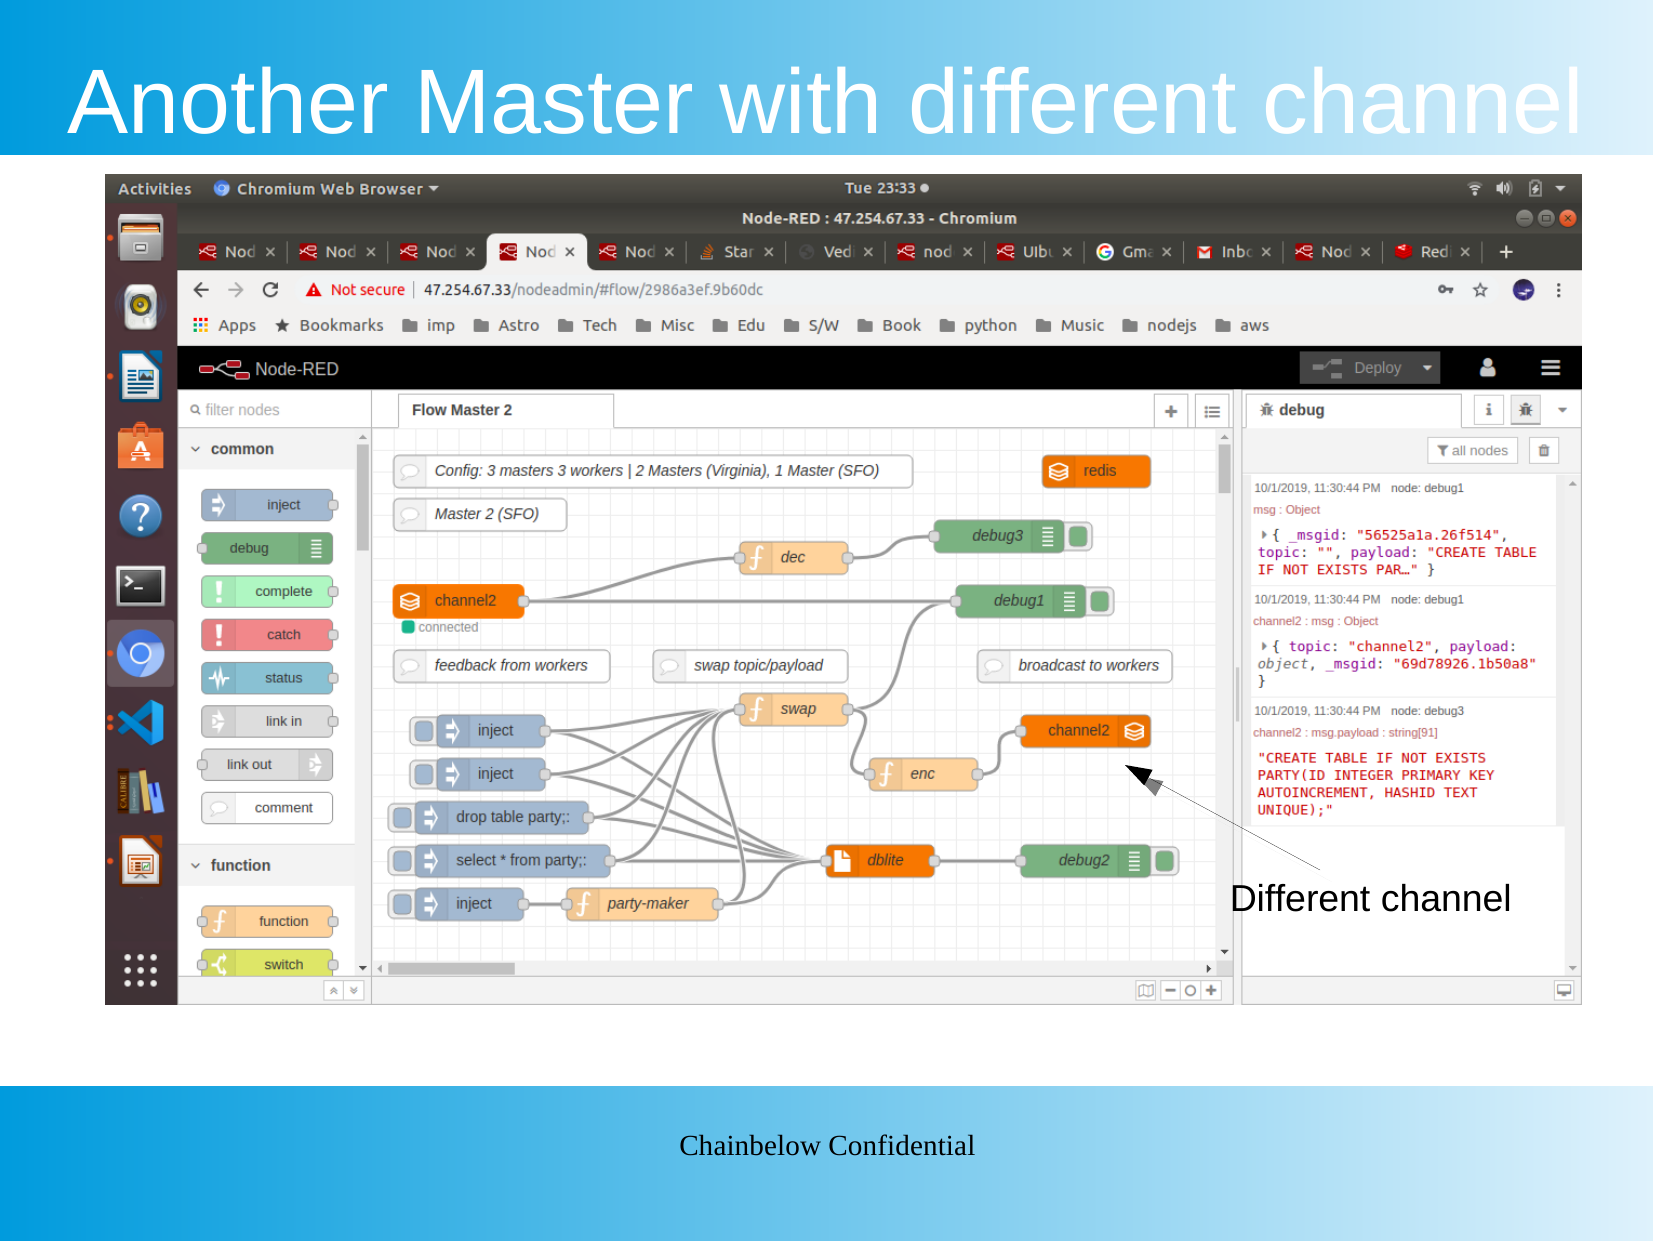

# Another Master with different channel
Different channel